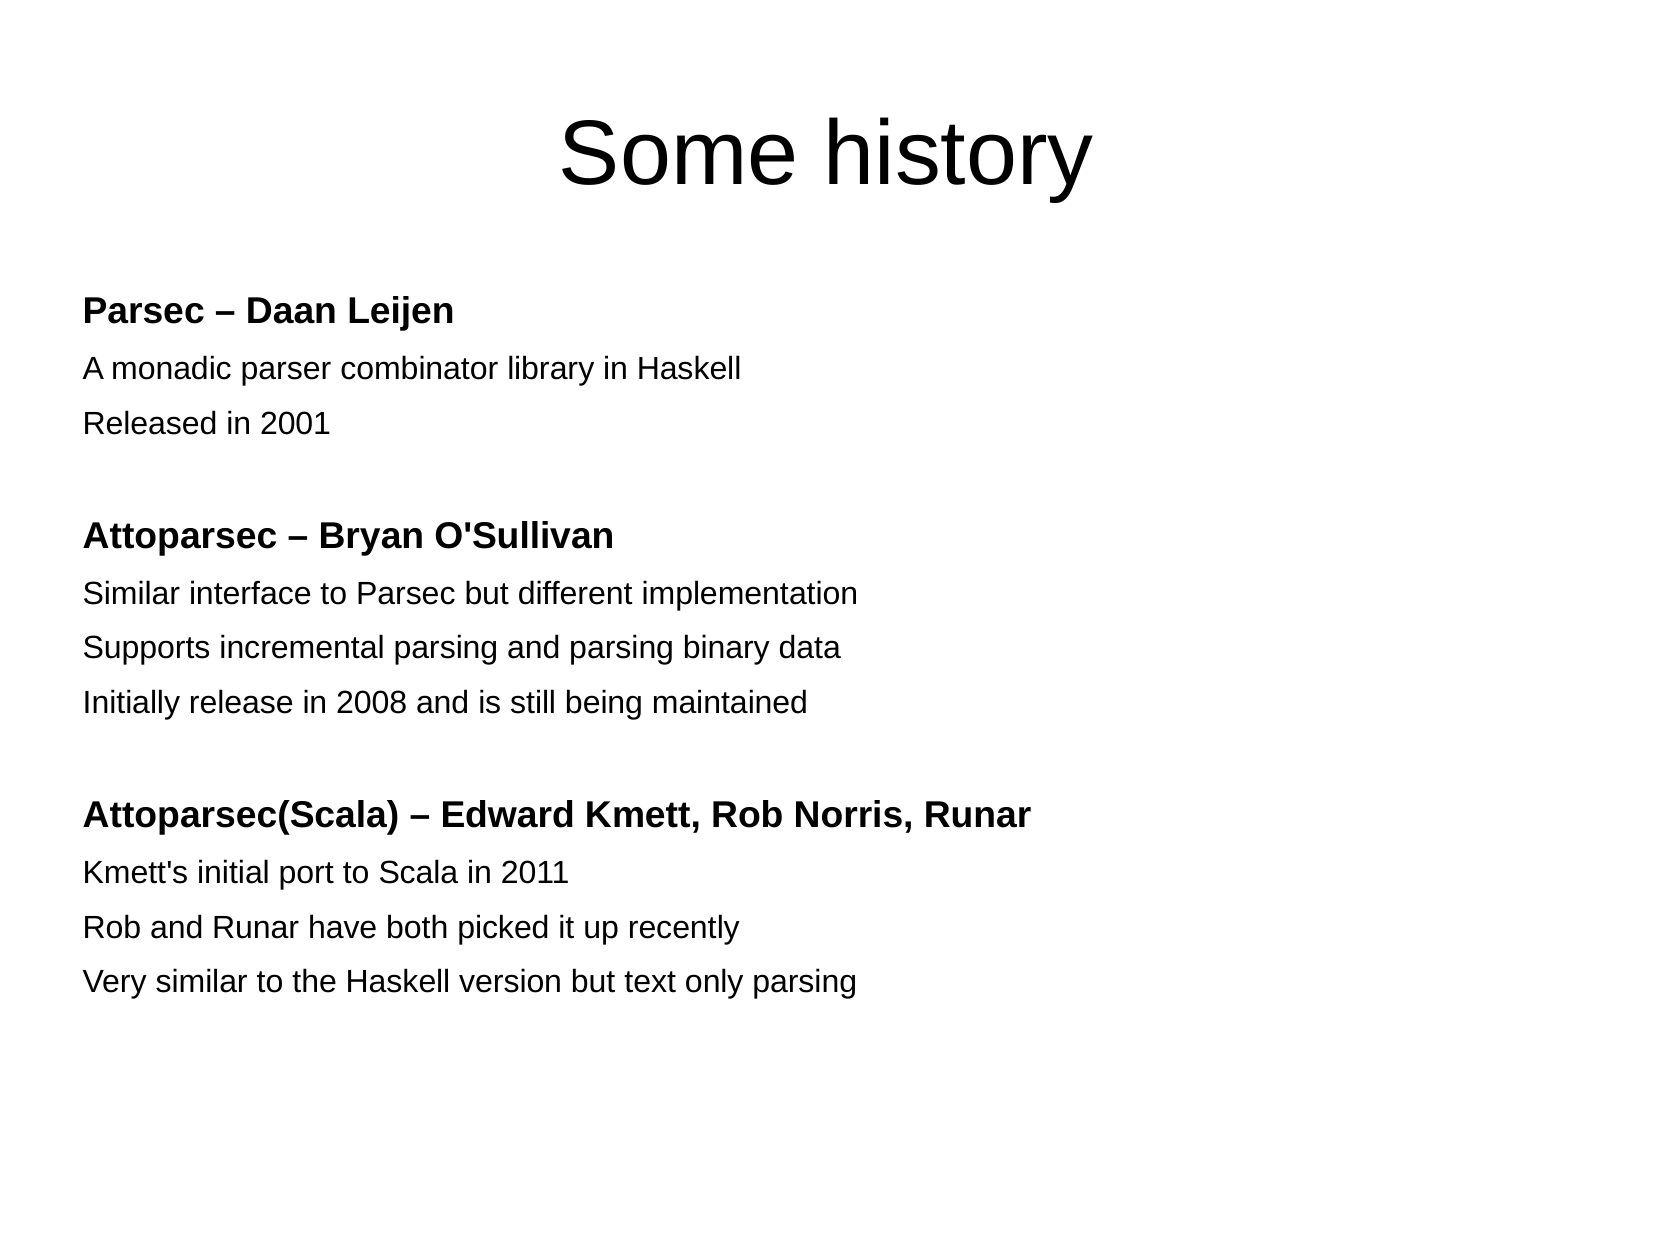

# Some history
Parsec – Daan Leijen
A monadic parser combinator library in Haskell
Released in 2001
Attoparsec – Bryan O'Sullivan
Similar interface to Parsec but different implementation
Supports incremental parsing and parsing binary data
Initially release in 2008 and is still being maintained
Attoparsec(Scala) – Edward Kmett, Rob Norris, Runar
Kmett's initial port to Scala in 2011
Rob and Runar have both picked it up recently
Very similar to the Haskell version but text only parsing